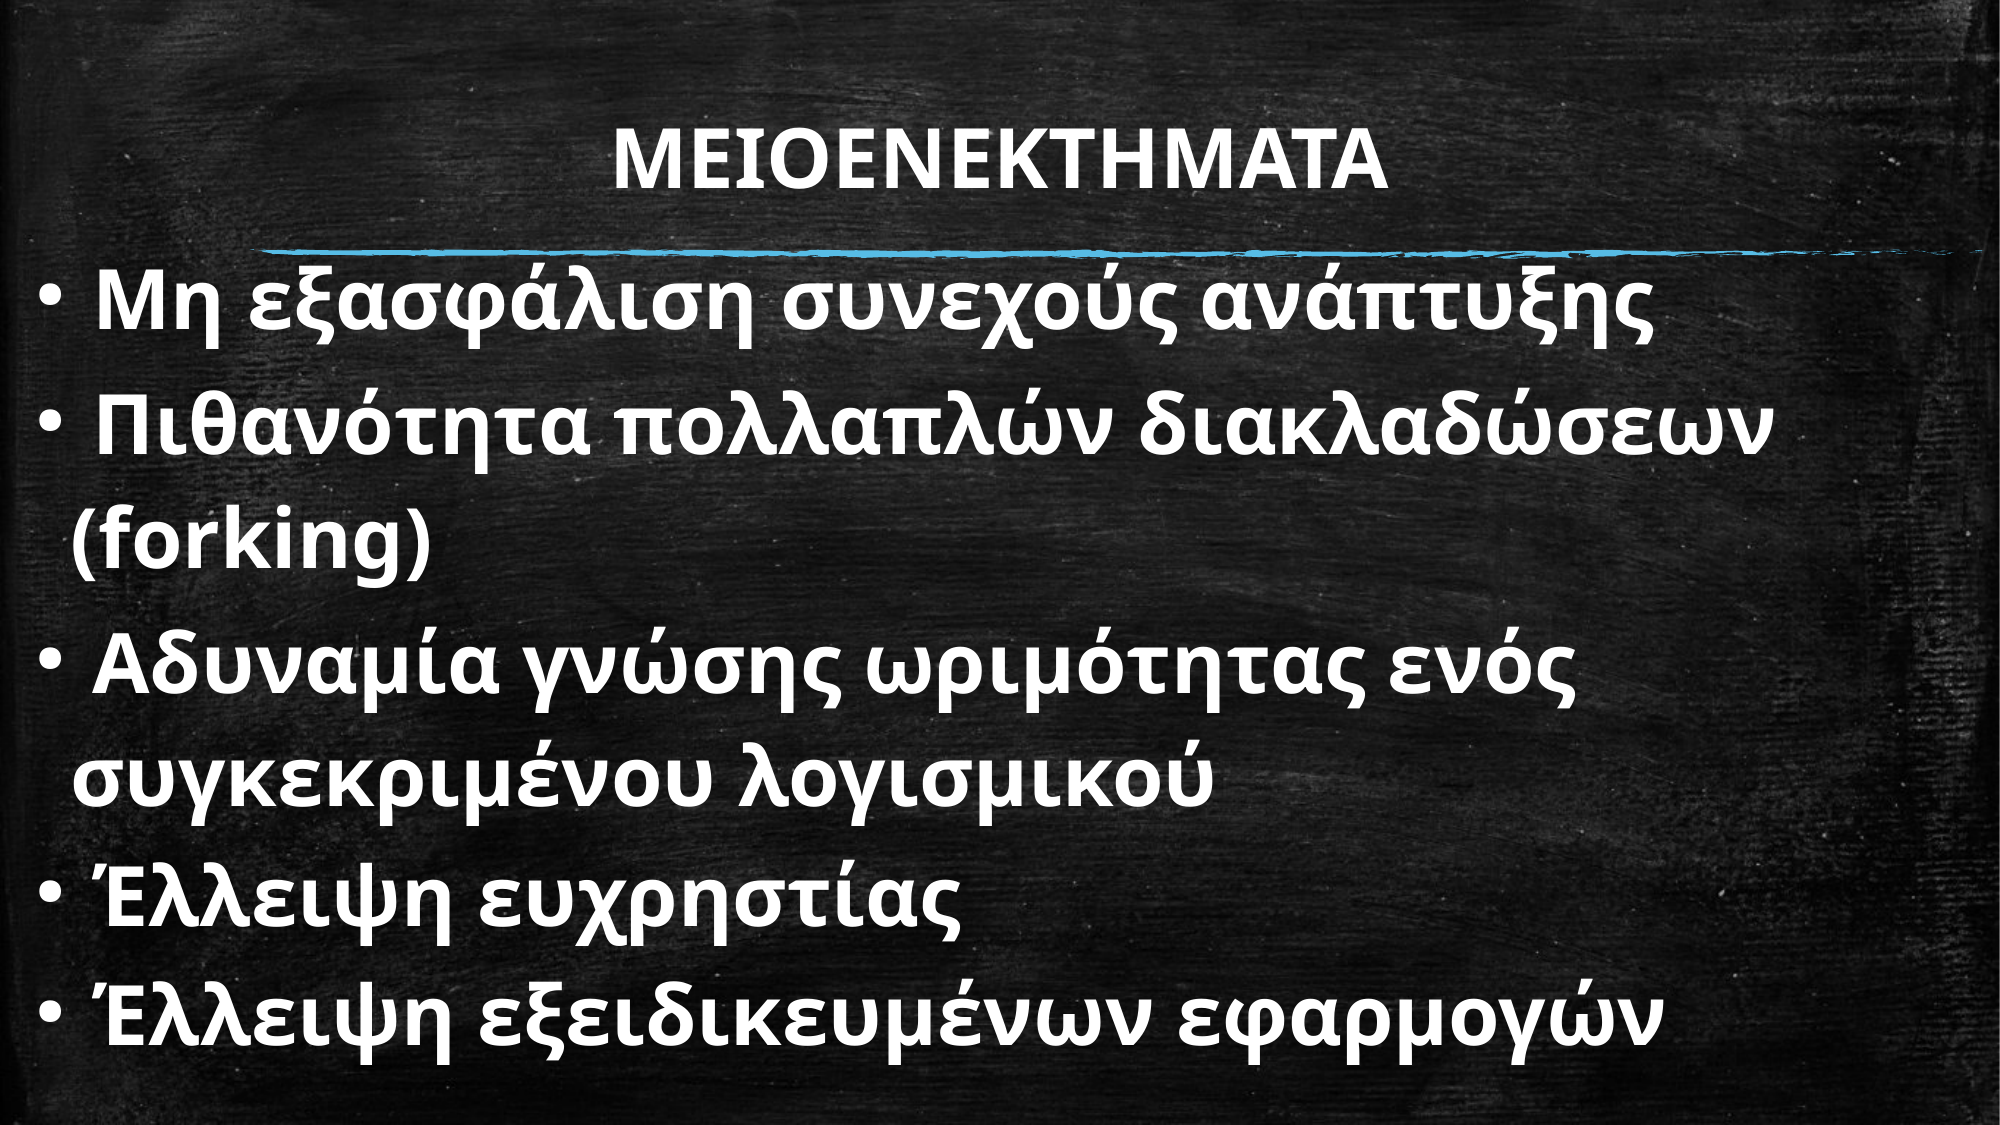

# ΜΕΙΟΕΝΕΚΤΗΜΑΤΑ
 Μη εξασφάλιση συνεχούς ανάπτυξης
 Πιθανότητα πολλαπλών διακλαδώσεων (forking)
 Αδυναμία γνώσης ωριμότητας ενός συγκεκριμένου λογισμικού
 Έλλειψη ευχρηστίας
 Έλλειψη εξειδικευμένων εφαρμογών